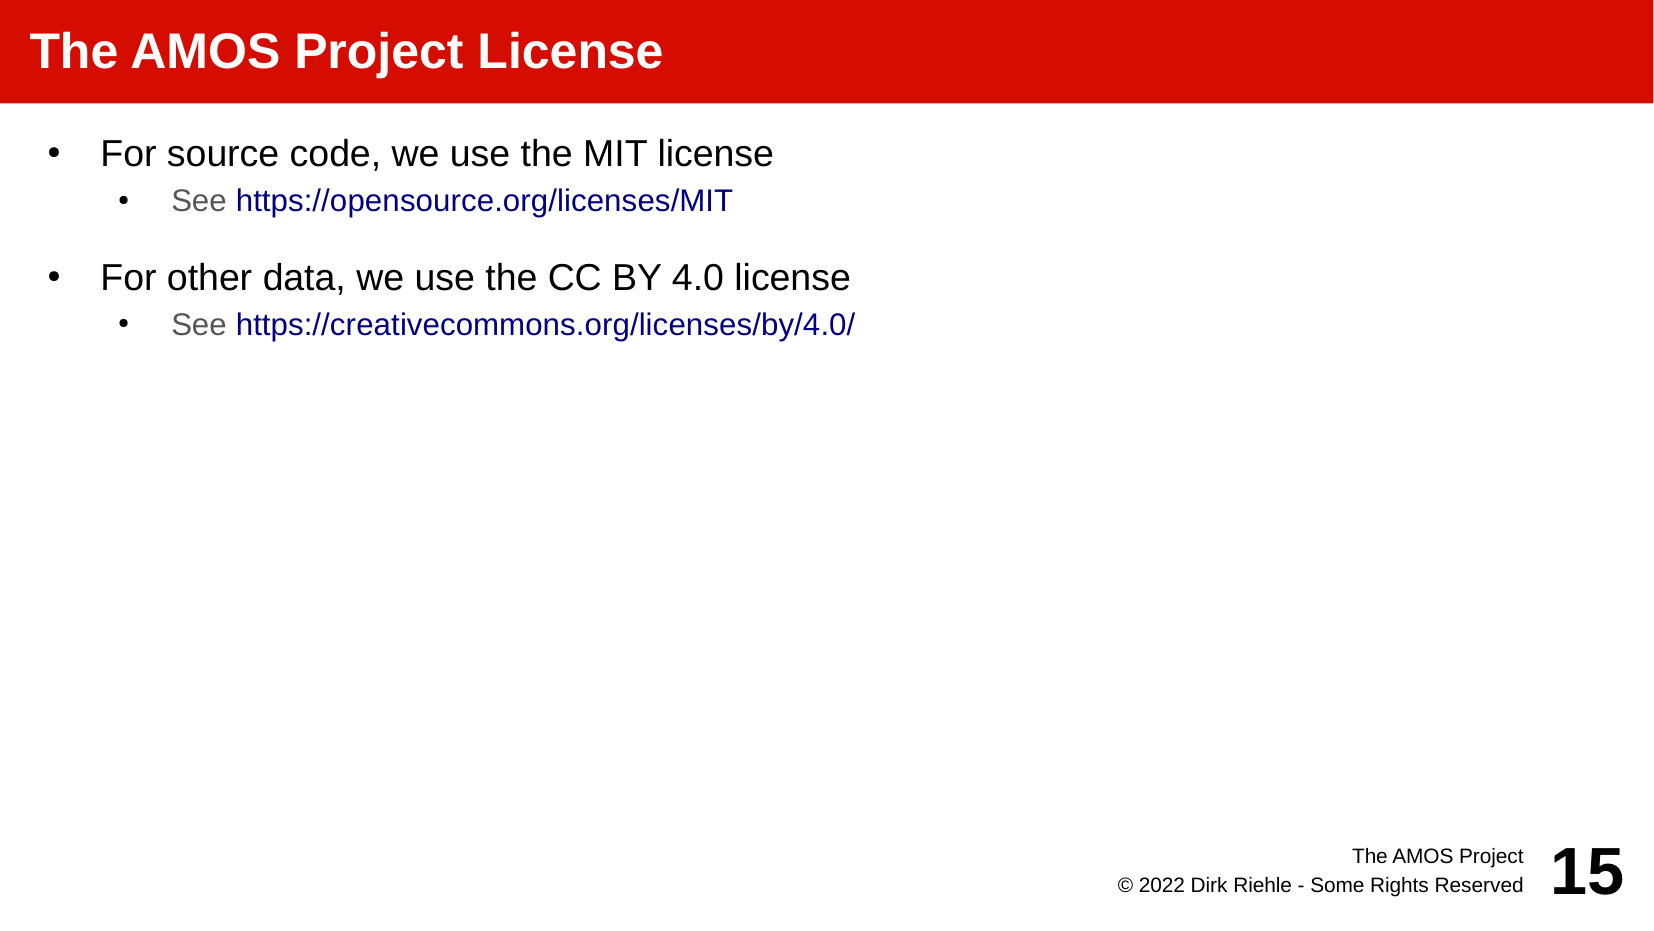

# The AMOS Project License
For source code, we use the MIT license
See https://opensource.org/licenses/MIT
For other data, we use the CC BY 4.0 license
See https://creativecommons.org/licenses/by/4.0/
The AMOS Project
15
© 2022 Dirk Riehle - Some Rights Reserved